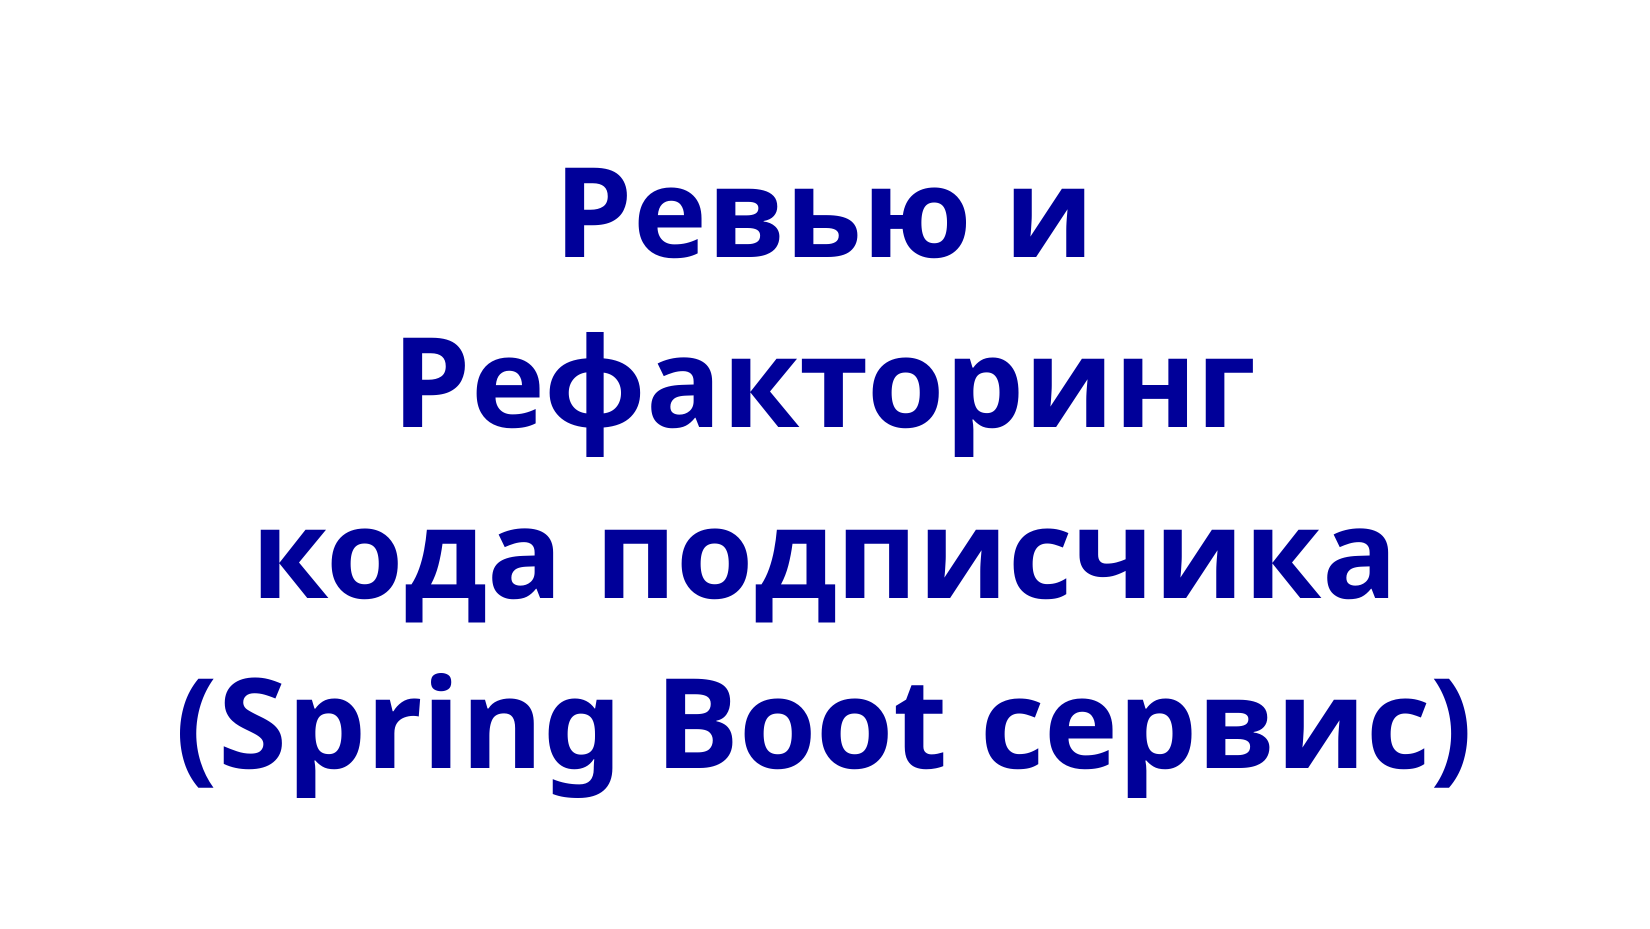

# Ревью и
Рефакторинг
кода подписчика
(Spring Boot сервис)